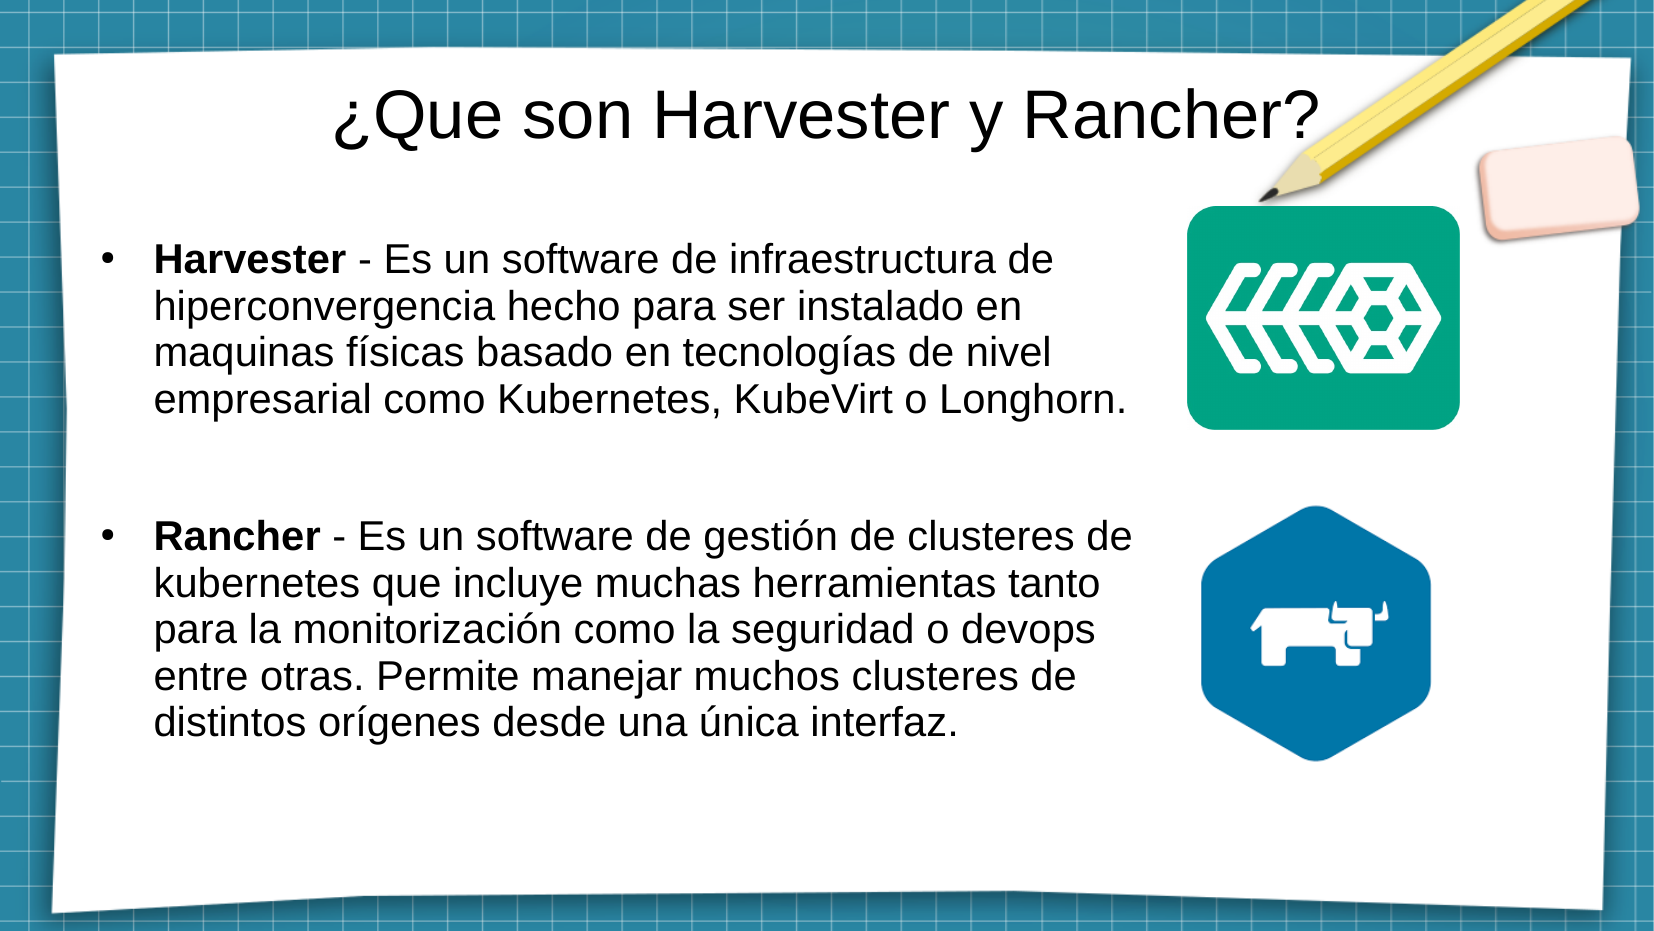

# ¿Que son Harvester y Rancher?
Harvester - Es un software de infraestructura de hiperconvergencia hecho para ser instalado en maquinas físicas basado en tecnologías de nivel empresarial como Kubernetes, KubeVirt o Longhorn.
Rancher - Es un software de gestión de clusteres de kubernetes que incluye muchas herramientas tanto para la monitorización como la seguridad o devops entre otras. Permite manejar muchos clusteres de distintos orígenes desde una única interfaz.